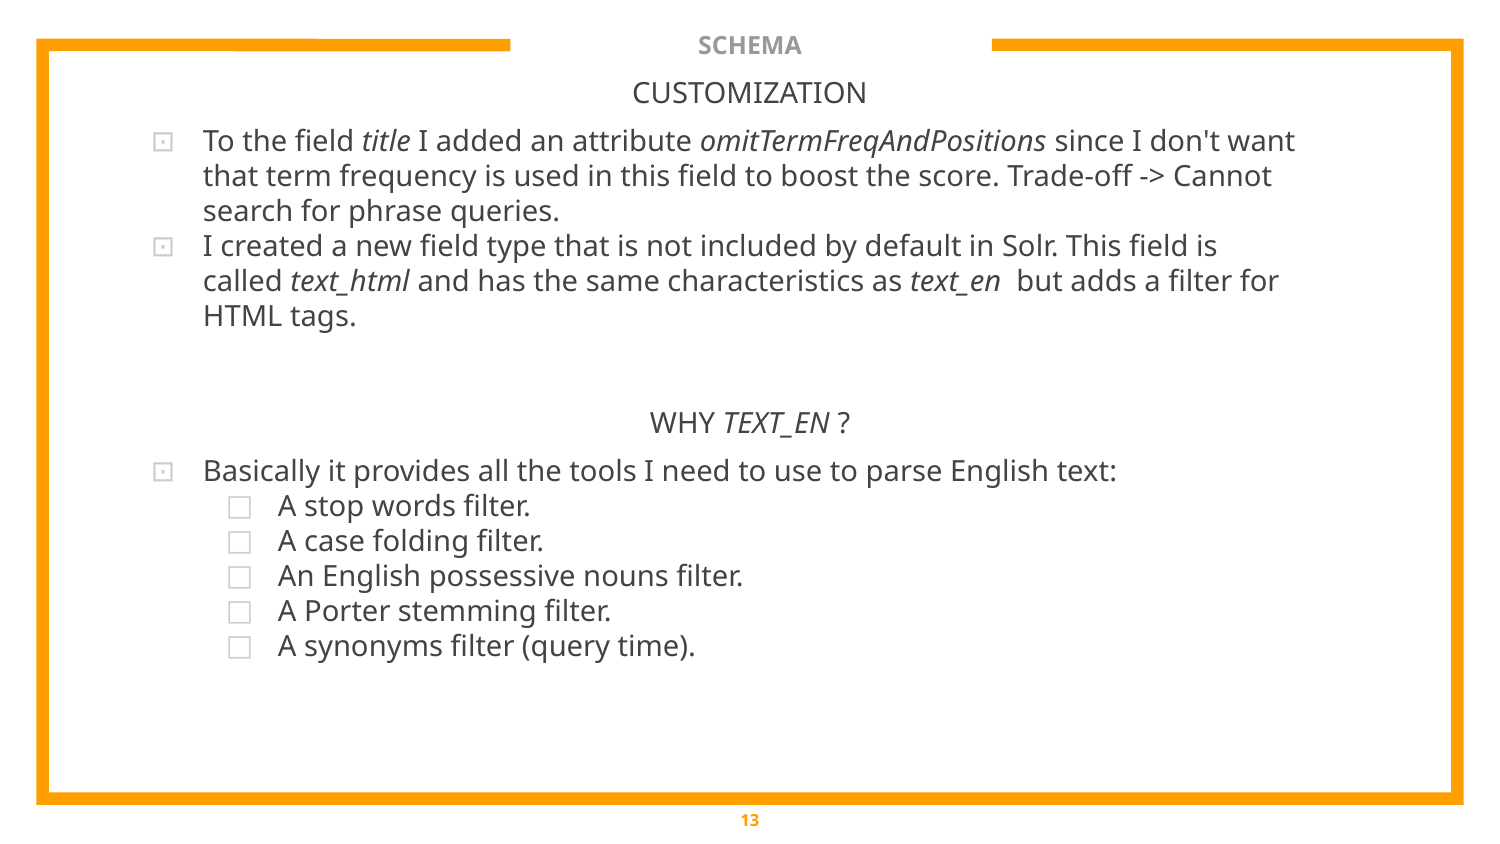

# SCHEMA
CUSTOMIZATION
To the field title I added an attribute omitTermFreqAndPositions since I don't want that term frequency is used in this field to boost the score. Trade-off -> Cannot search for phrase queries.
I created a new field type that is not included by default in Solr. This field is called text_html and has the same characteristics as text_en but adds a filter for HTML tags.
WHY TEXT_EN ?
Basically it provides all the tools I need to use to parse English text:
A stop words filter.
A case folding filter.
An English possessive nouns filter.
A Porter stemming filter.
A synonyms filter (query time).